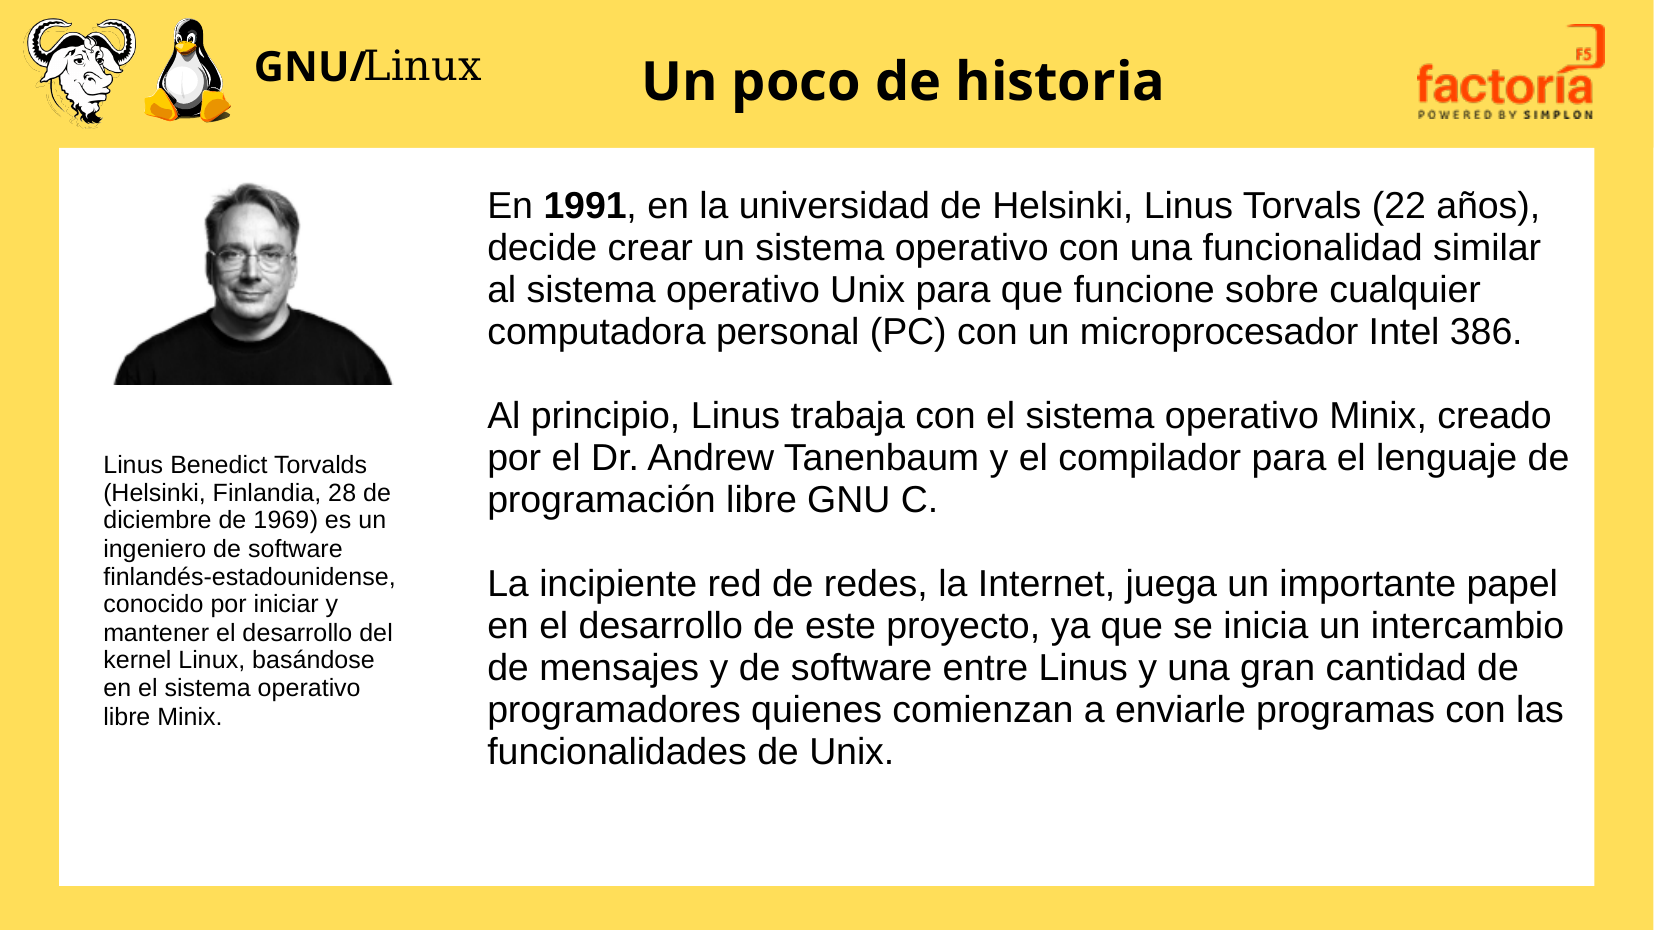

GNU/
Un poco de historia
# Linux
En 1991, en la universidad de Helsinki, Linus Torvals (22 años), decide crear un sistema operativo con una funcionalidad similar al sistema operativo Unix para que funcione sobre cualquier computadora personal (PC) con un microprocesador Intel 386.
Al principio, Linus trabaja con el sistema operativo Minix, creado por el Dr. Andrew Tanenbaum y el compilador para el lenguaje de programación libre GNU C.
La incipiente red de redes, la Internet, juega un importante papel en el desarrollo de este proyecto, ya que se inicia un intercambio de mensajes y de software entre Linus y una gran cantidad de programadores quienes comienzan a enviarle programas con las funcionalidades de Unix.
Linus Benedict Torvalds (Helsinki, Finlandia, 28 de diciembre de 1969​) es un ingeniero de software finlandés-estadounidense, conocido por iniciar y mantener el desarrollo del kernel Linux, basándose en el sistema operativo libre Minix.